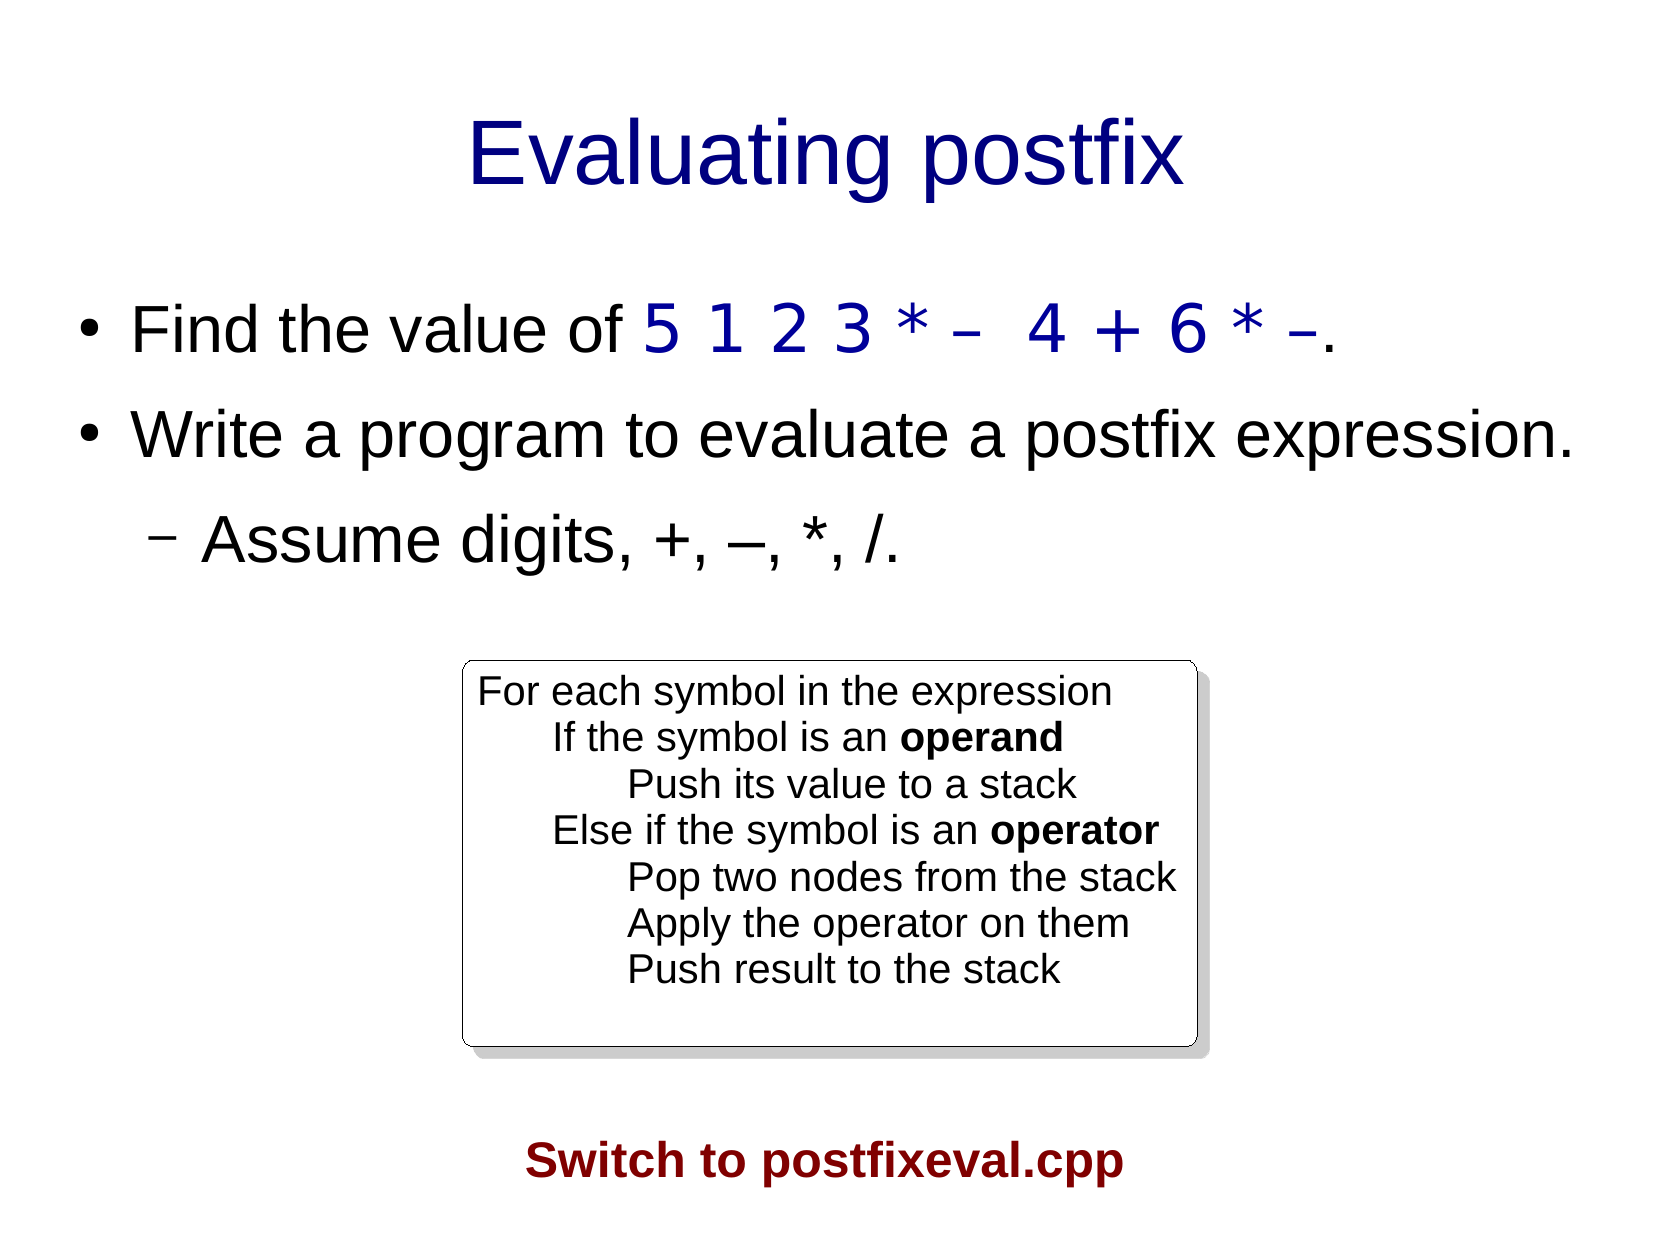

# Evaluating postfix
Find the value of 5 1 2 3 * – 4 + 6 * –.
Write a program to evaluate a postfix expression.
Assume digits, +, –, *, /.
For each symbol in the expression
	If the symbol is an operand
		Push its value to a stack
	Else if the symbol is an operator
		Pop two nodes from the stack
		Apply the operator on them
		Push result to the stack
Switch to postfixeval.cpp